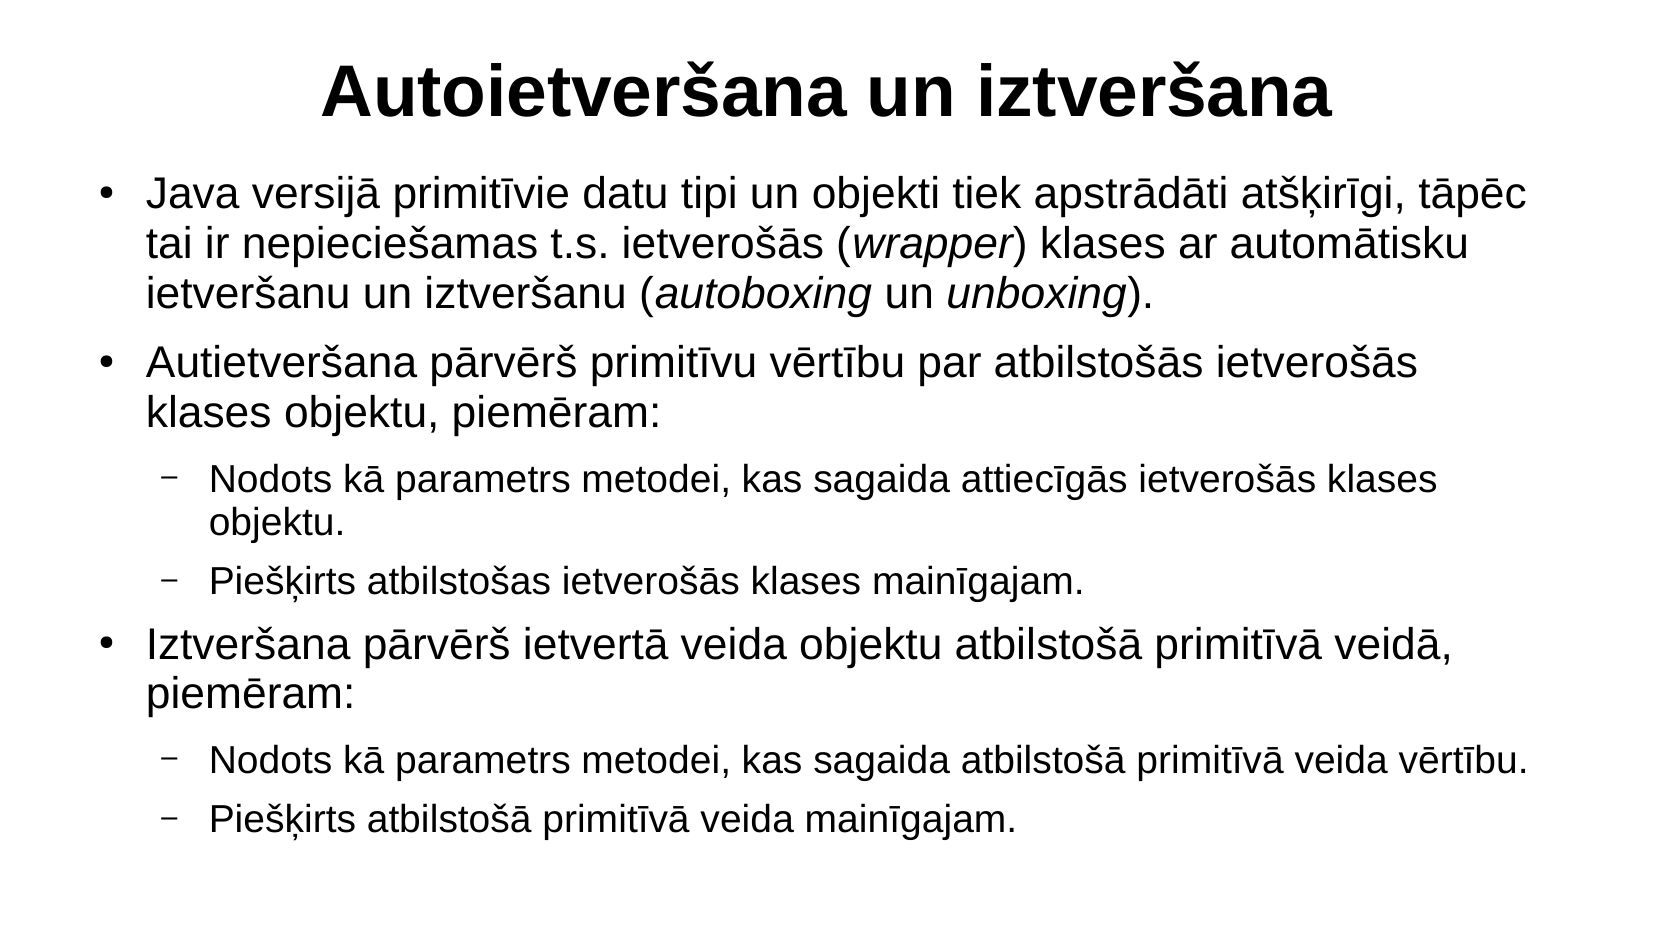

# Autoietveršana un iztveršana
Java versijā primitīvie datu tipi un objekti tiek apstrādāti atšķirīgi, tāpēc tai ir nepieciešamas t.s. ietverošās (wrapper) klases ar automātisku ietveršanu un iztveršanu (autoboxing un unboxing).
Autietveršana pārvērš primitīvu vērtību par atbilstošās ietverošās klases objektu, piemēram:
Nodots kā parametrs metodei, kas sagaida attiecīgās ietverošās klases objektu.
Piešķirts atbilstošas ietverošās klases mainīgajam.
Iztveršana pārvērš ietvertā veida objektu atbilstošā primitīvā veidā, piemēram:
Nodots kā parametrs metodei, kas sagaida atbilstošā primitīvā veida vērtību.
Piešķirts atbilstošā primitīvā veida mainīgajam.